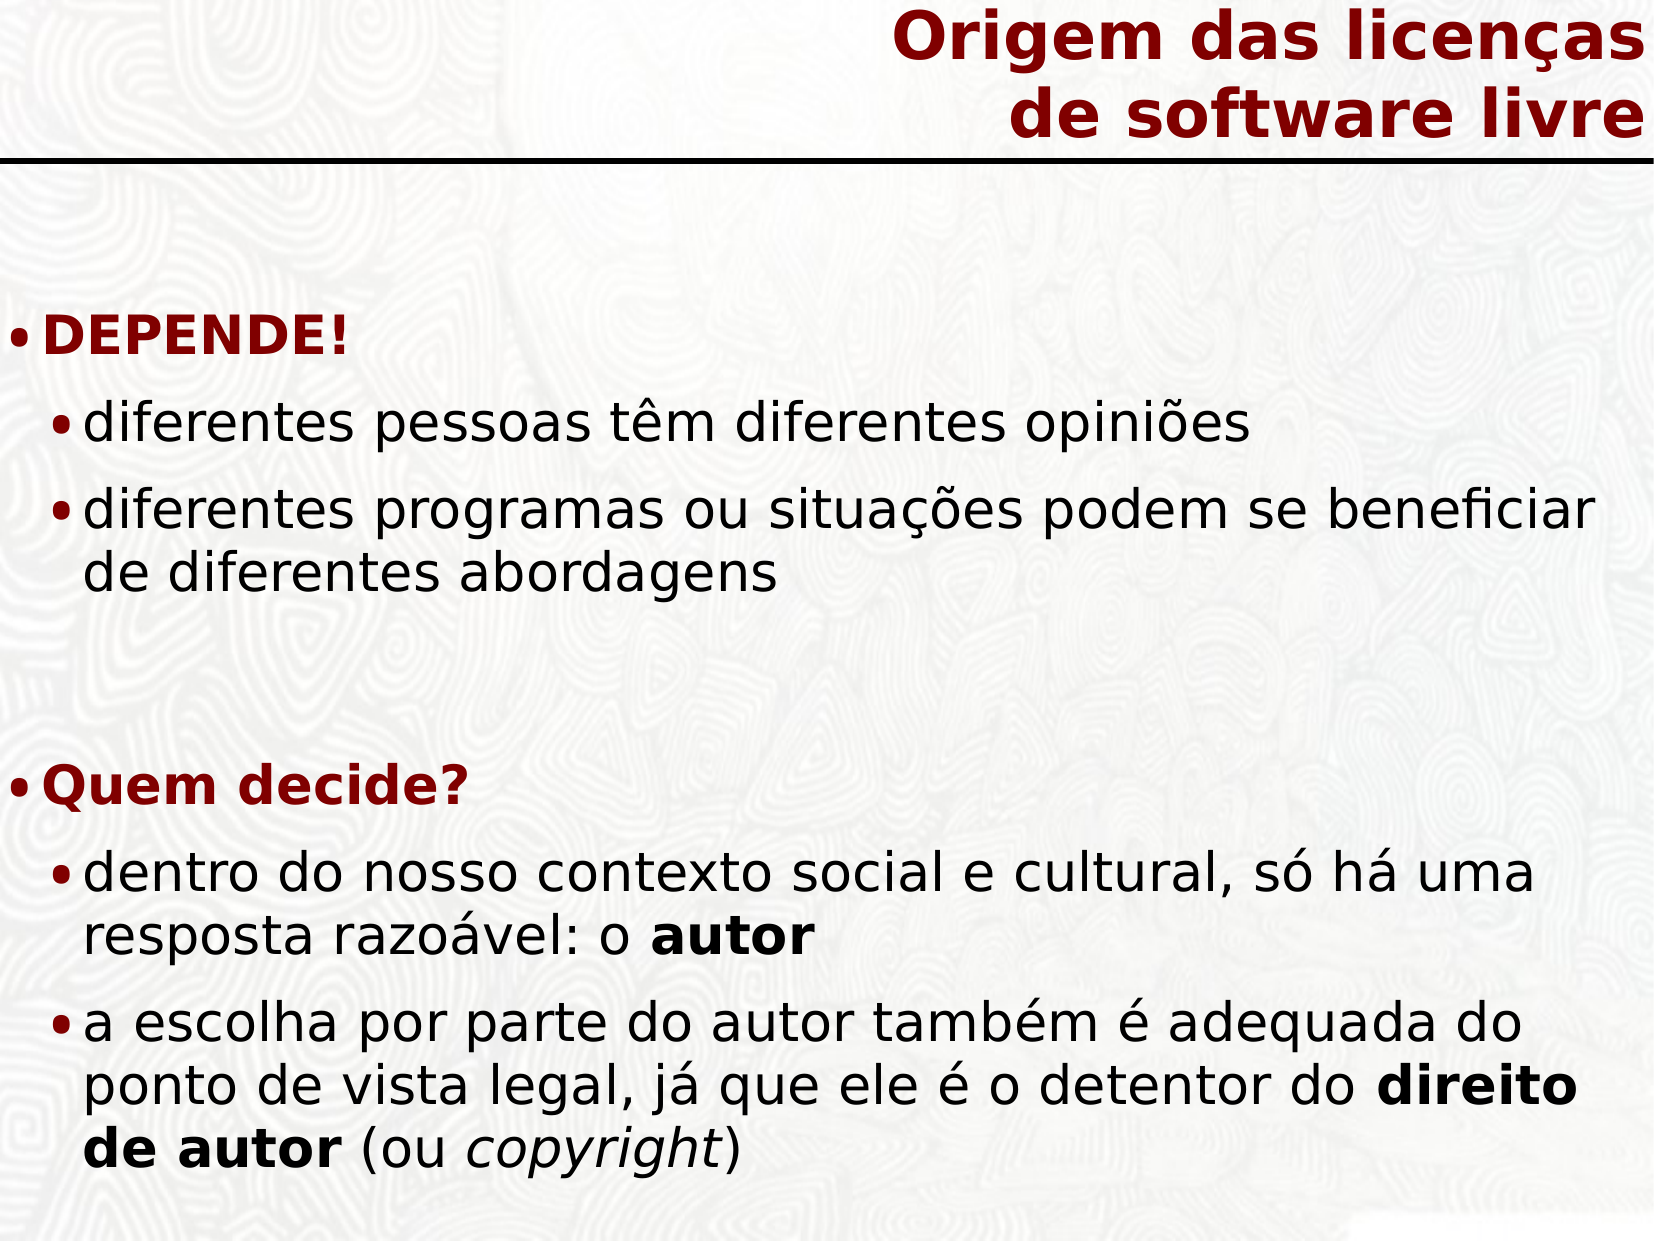

# Origem das licenças de software livre
DEPENDE!
diferentes pessoas têm diferentes opiniões
diferentes programas ou situações podem se beneficiar de diferentes abordagens
Quem decide?
dentro do nosso contexto social e cultural, só há uma resposta razoável: o autor
a escolha por parte do autor também é adequada do ponto de vista legal, já que ele é o detentor do direito de autor (ou copyright)